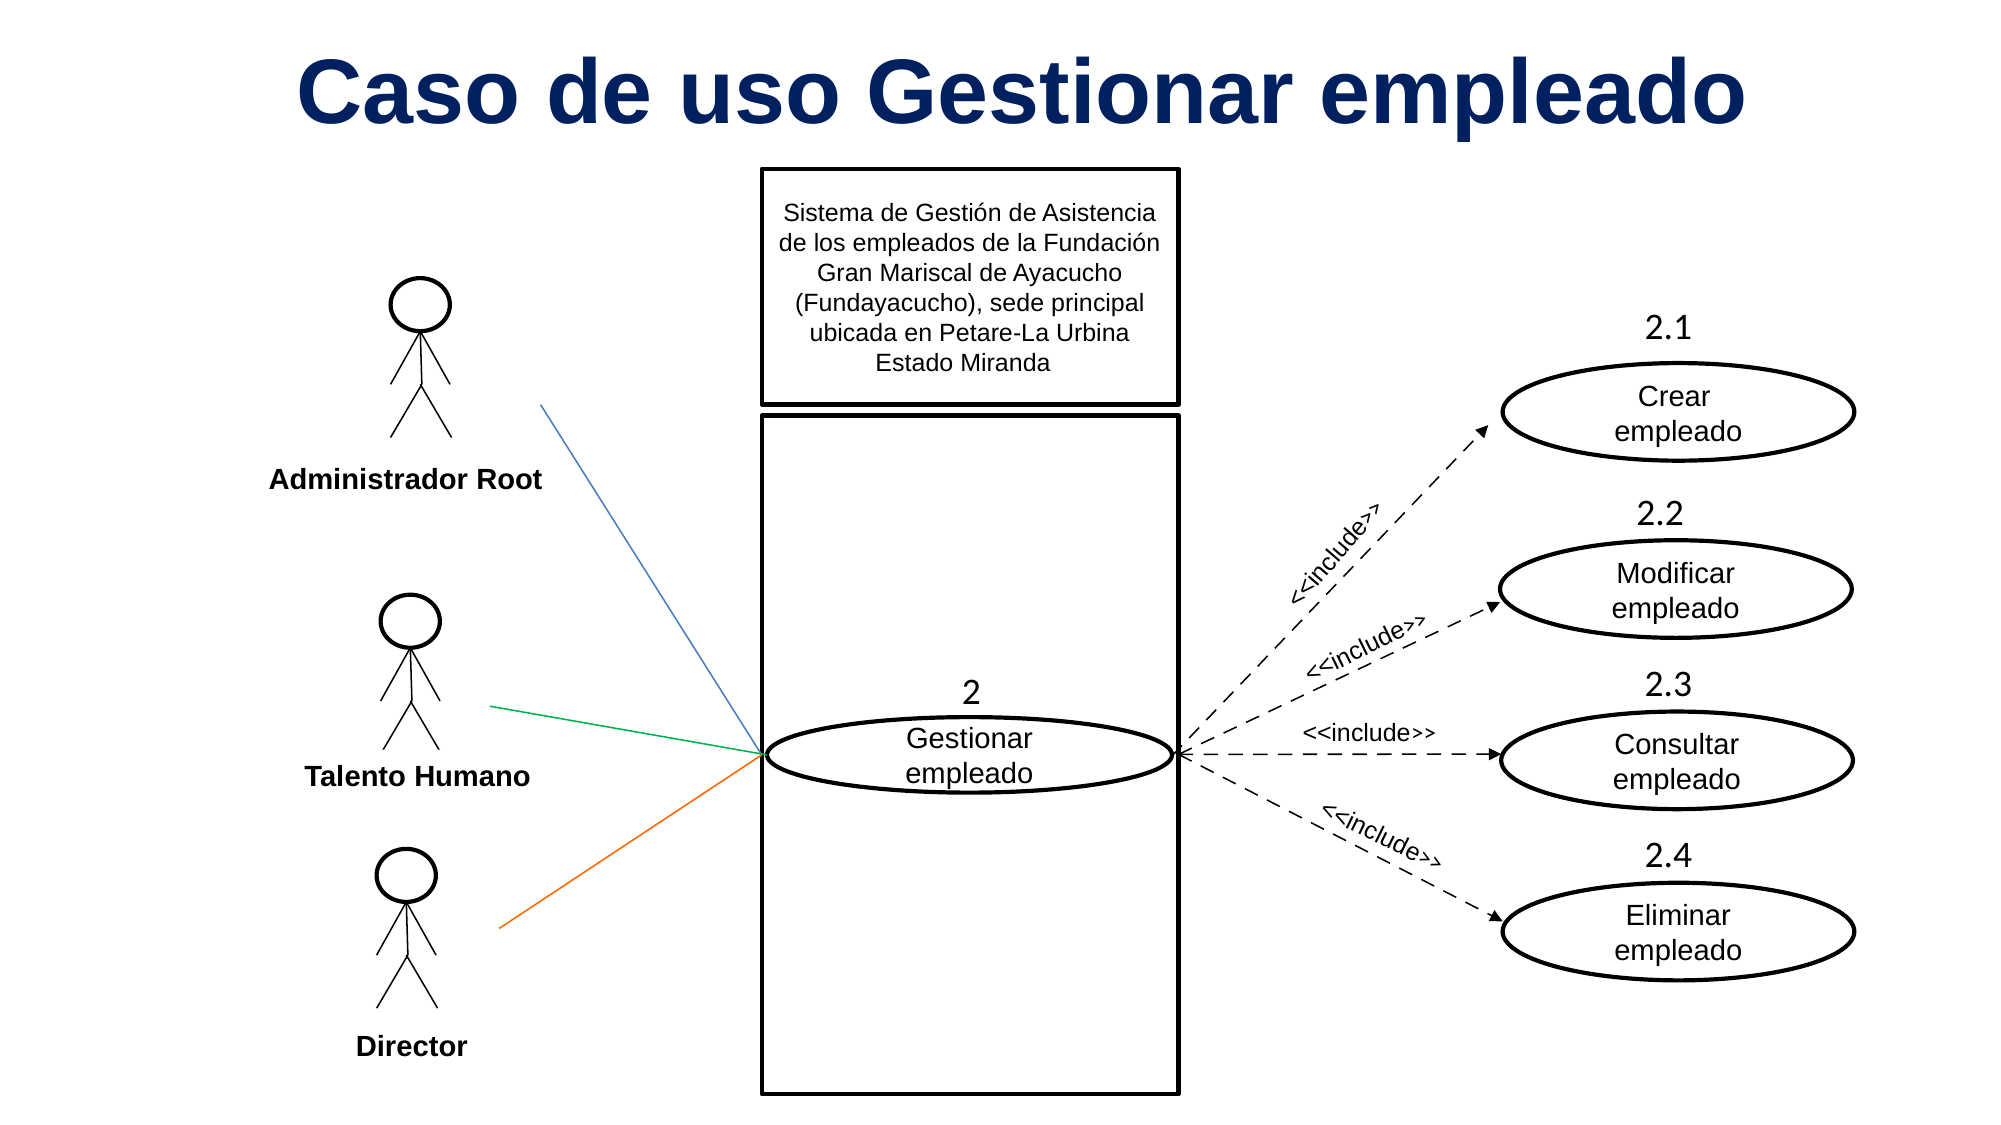

Caso de uso Gestionar empleado
Sistema de Gestión de Asistencia de los empleados de la Fundación Gran Mariscal de Ayacucho (Fundayacucho), sede principal ubicada en Petare-La Urbina Estado Miranda
2.1
Crear
empleado
Administrador Root
2.2
<<include>>
Modificar
empleado
<<include>>
2.3
2
<<include>>
Consultar empleado
Gestionar empleado
Talento Humano
<<include>>
2.4
Eliminar empleado
Director